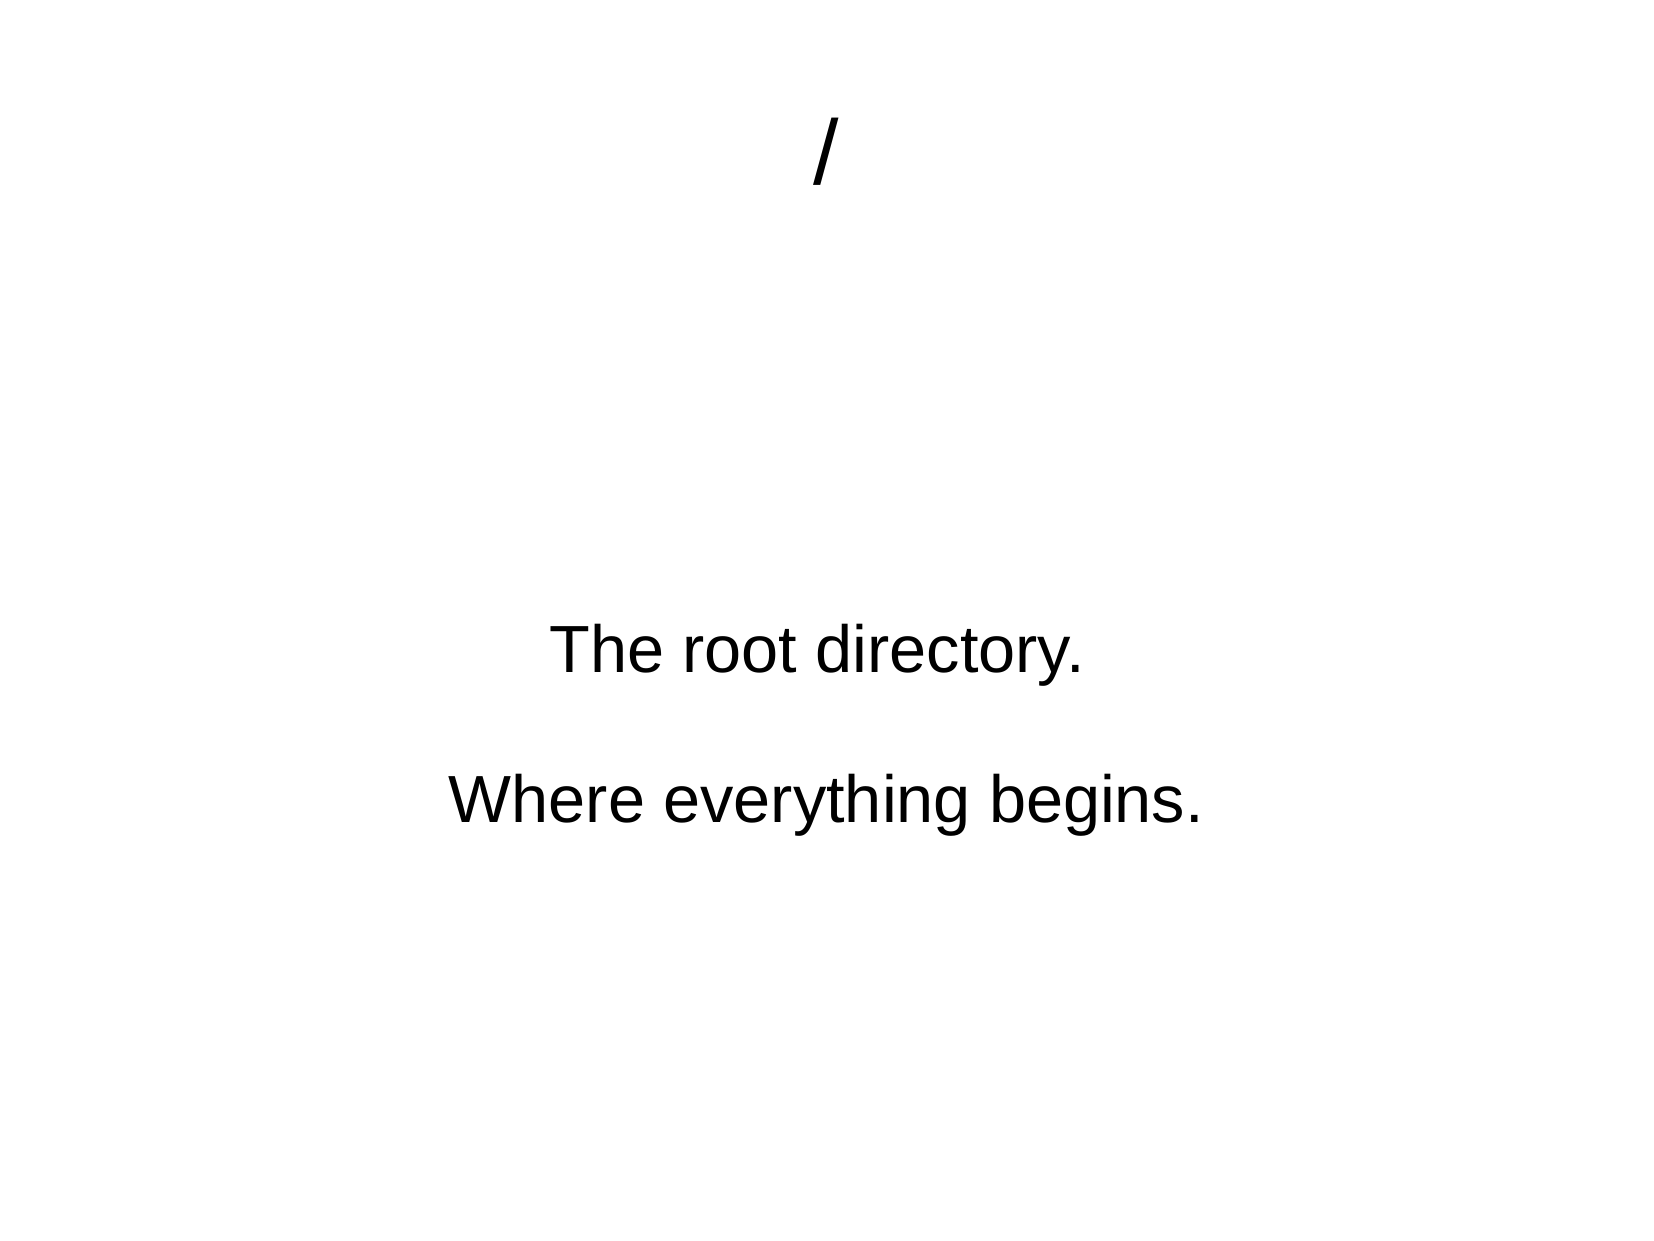

# /
The root directory.
Where everything begins.